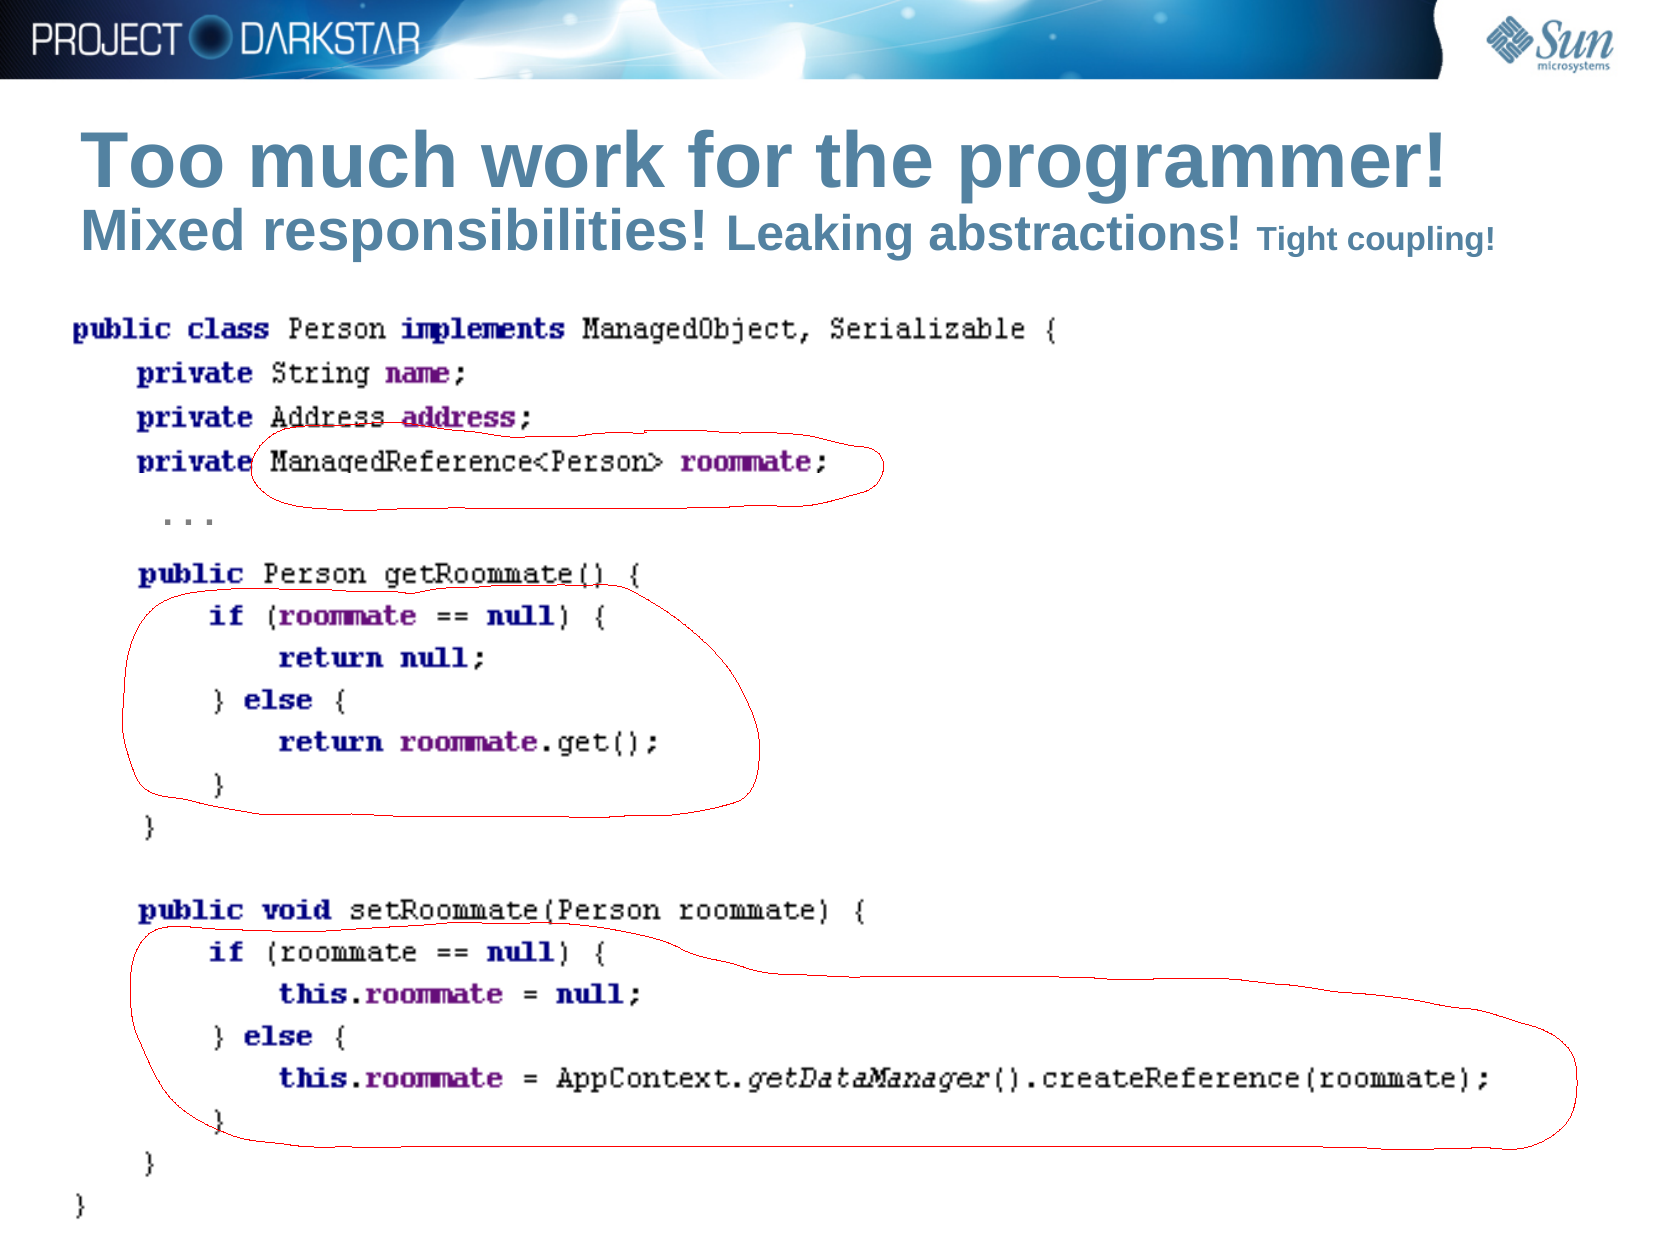

# Too much work for the programmer! Mixed responsibilities! Leaking abstractions! Tight coupling!
. . .